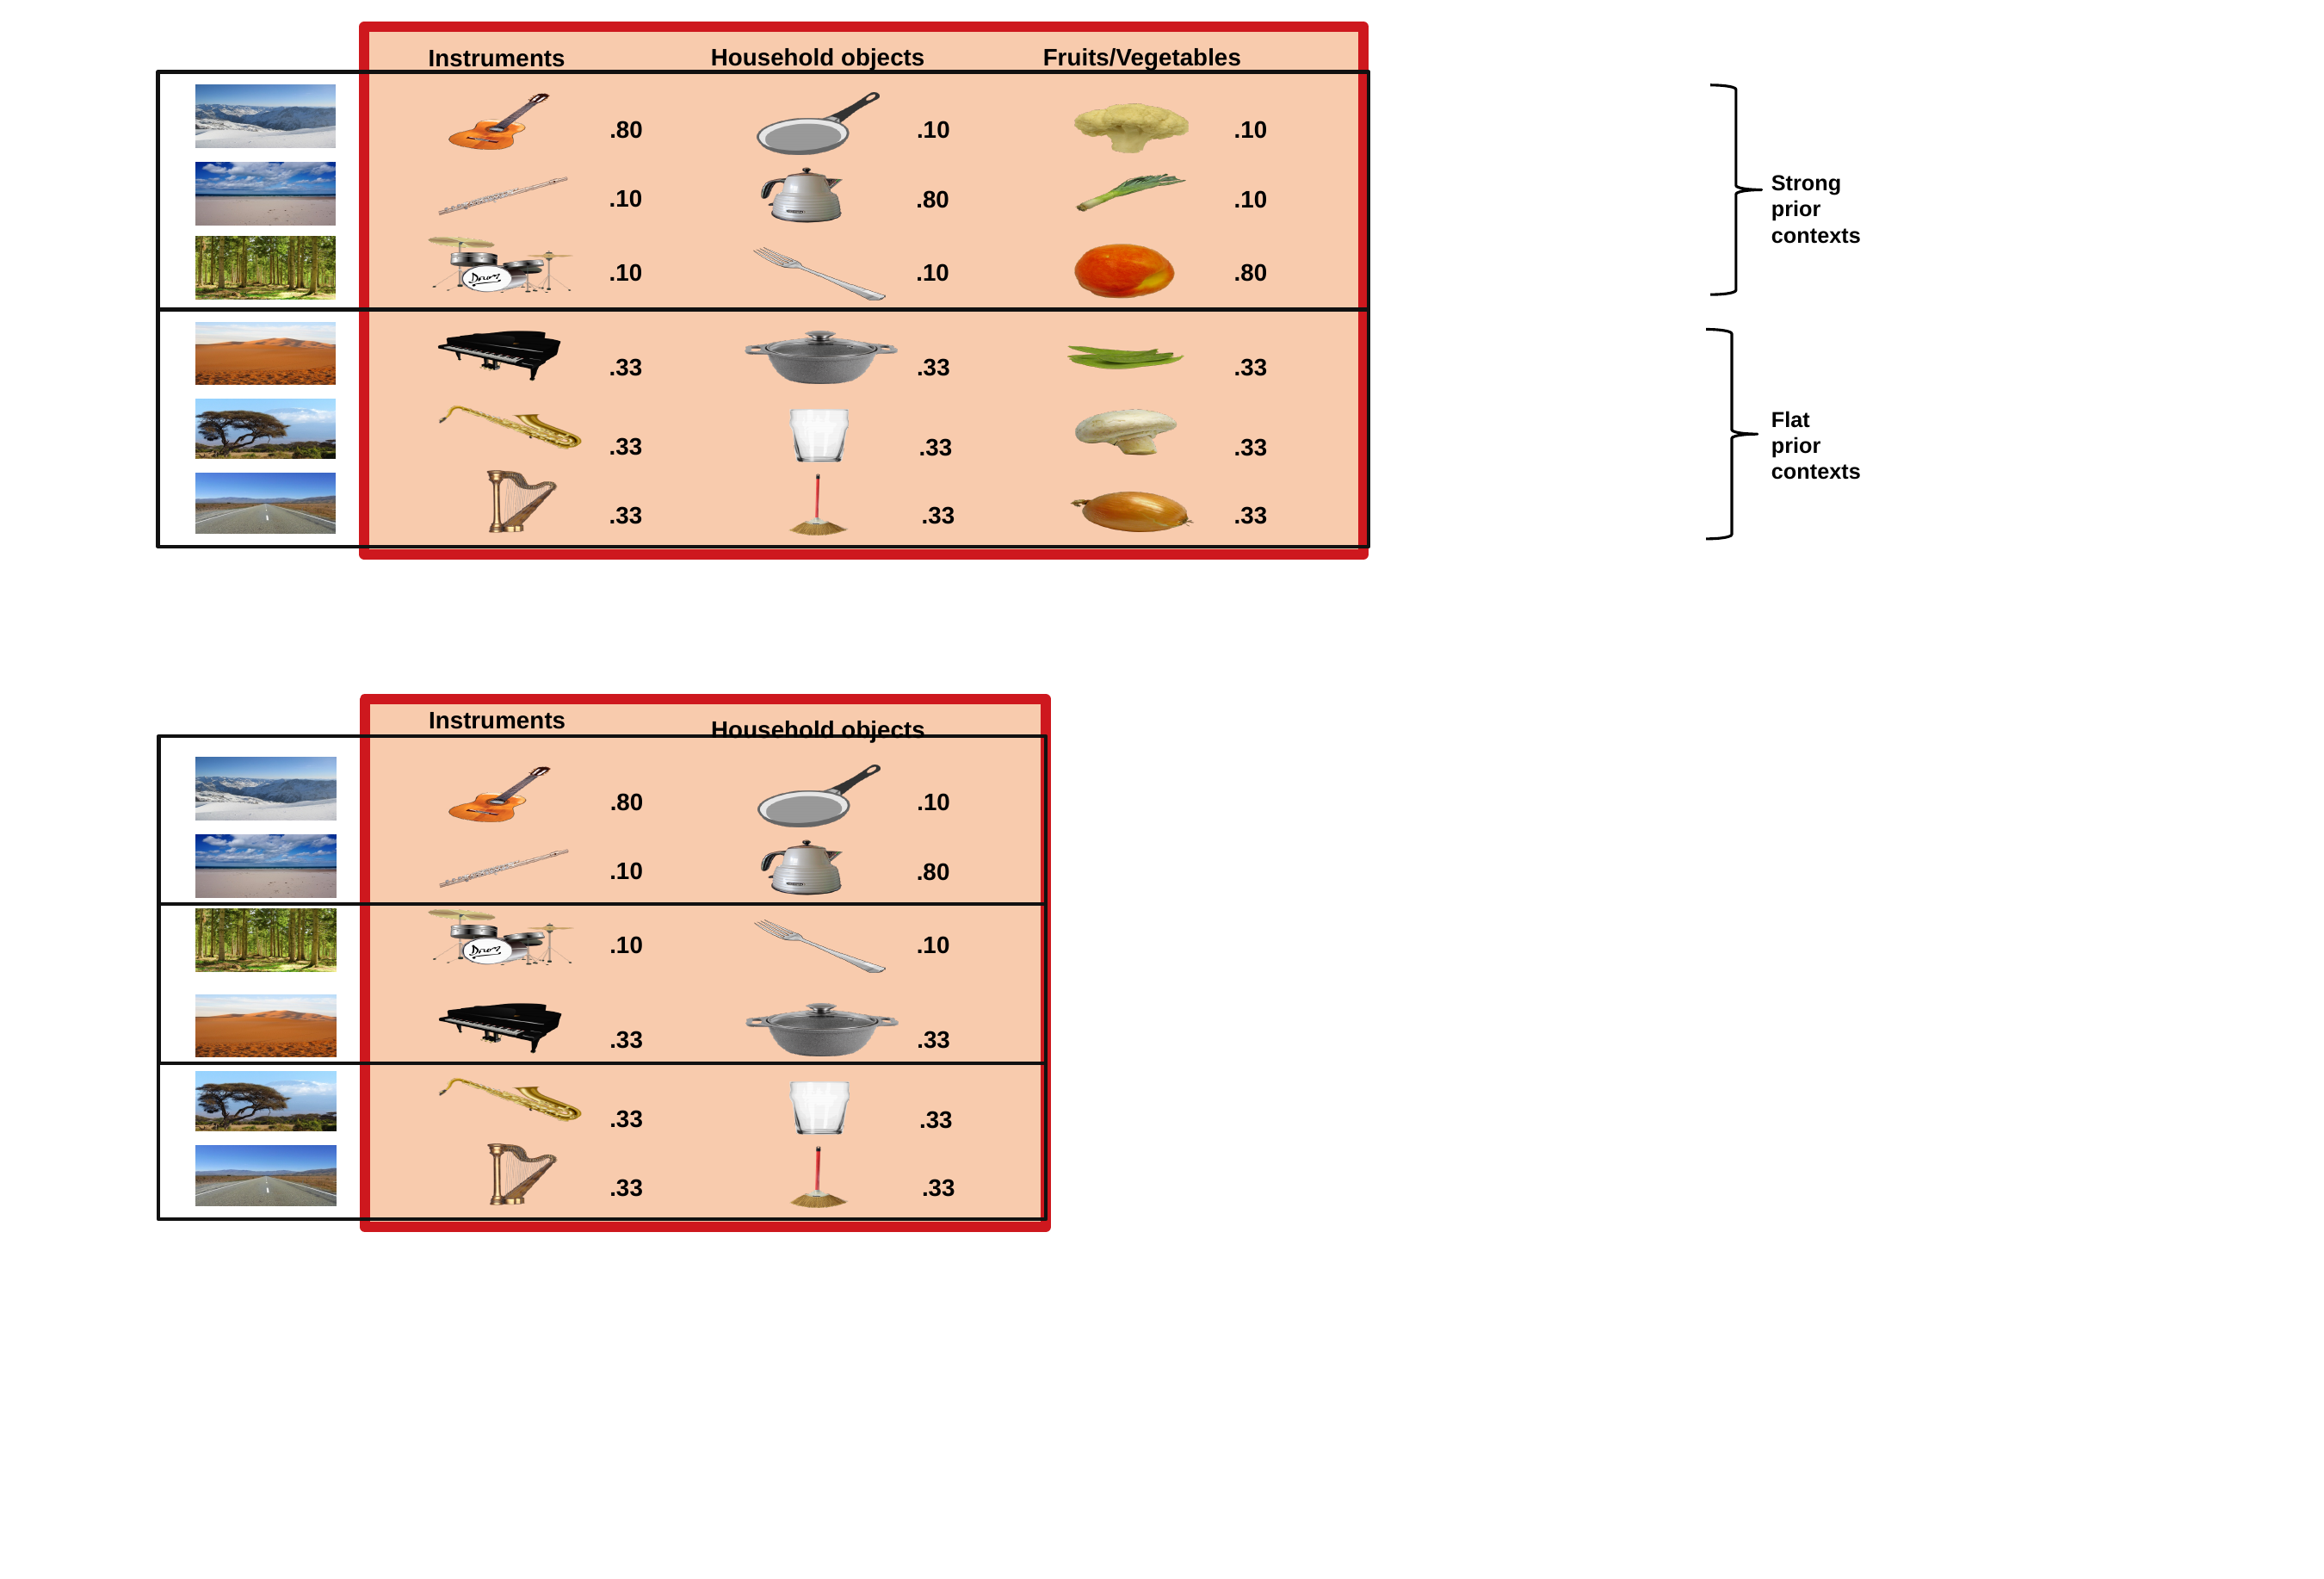

Household objects
Fruits/Vegetables
Instruments
.10
.10
.80
Strong
prior
contexts
.10
.80
.10
.10
.10
.80
.33
.33
.33
Flat
prior
contexts
.33
.33
.33
.33
.33
.33
Instruments
Household objects
.10
.80
.10
.80
.10
.10
.33
.33
.33
.33
.33
.33